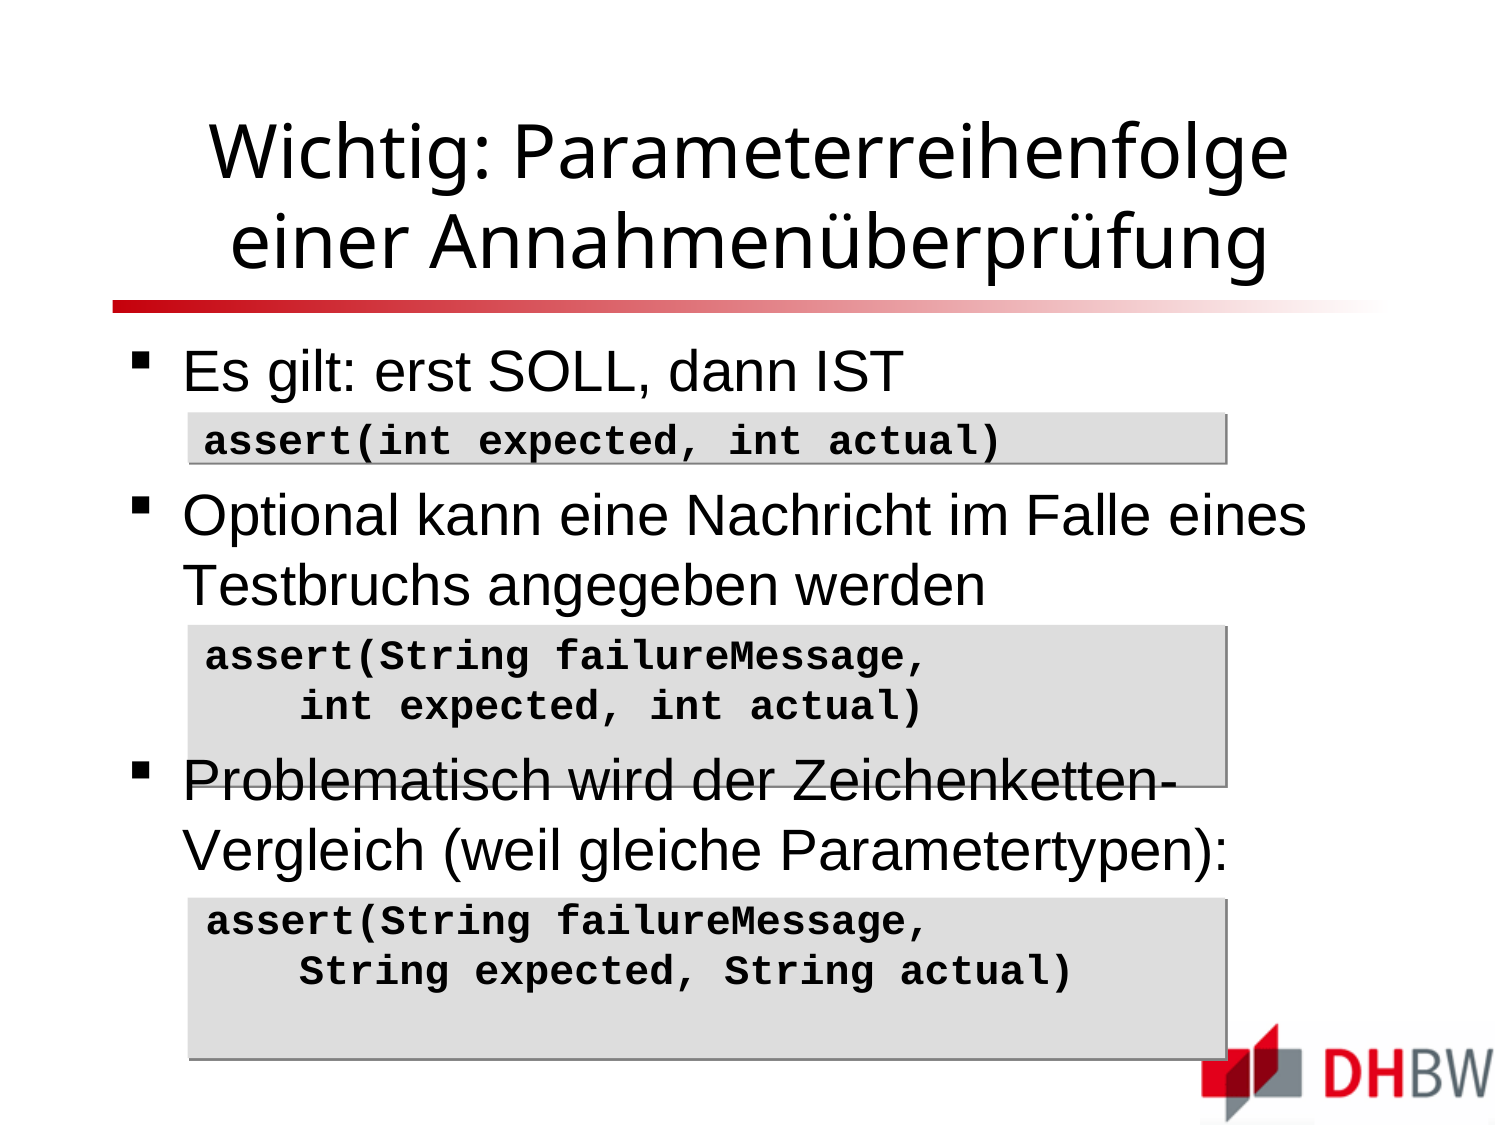

Wichtig: Parameterreihenfolge einer Annahmenüberprüfung
# Es gilt: erst SOLL, dann IST
assert(int expected, int actual)
Optional kann eine Nachricht im Falle eines Testbruchs angegeben werden
assert(String failureMessage,
		 int expected, int actual)
Problematisch wird der Zeichenketten-Vergleich (weil gleiche Parametertypen):
assert(String failureMessage,
		 String expected, String actual)